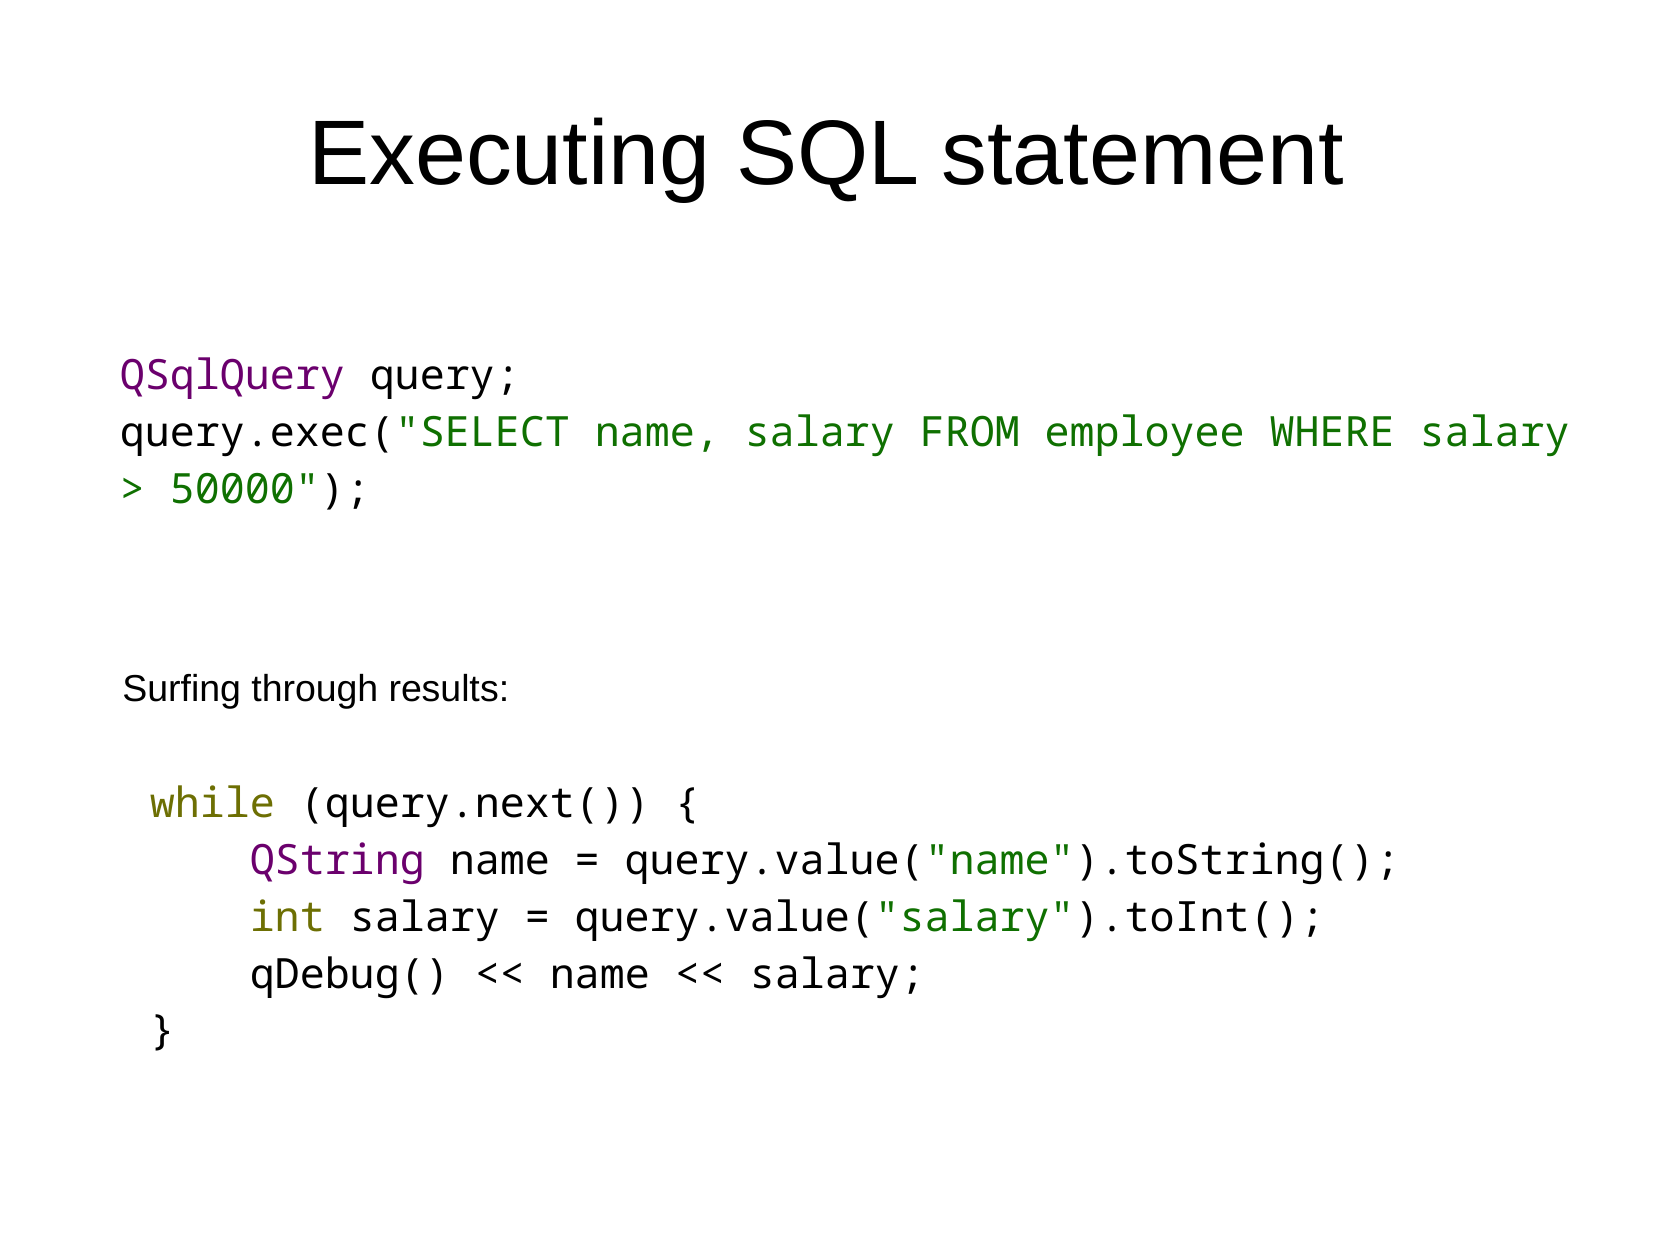

# Executing SQL statement
QSqlQuery query;
query.exec("SELECT name, salary FROM employee WHERE salary > 50000");
Surfing through results:
while (query.next()) {
 QString name = query.value("name").toString();
 int salary = query.value("salary").toInt();
 qDebug() << name << salary;
}